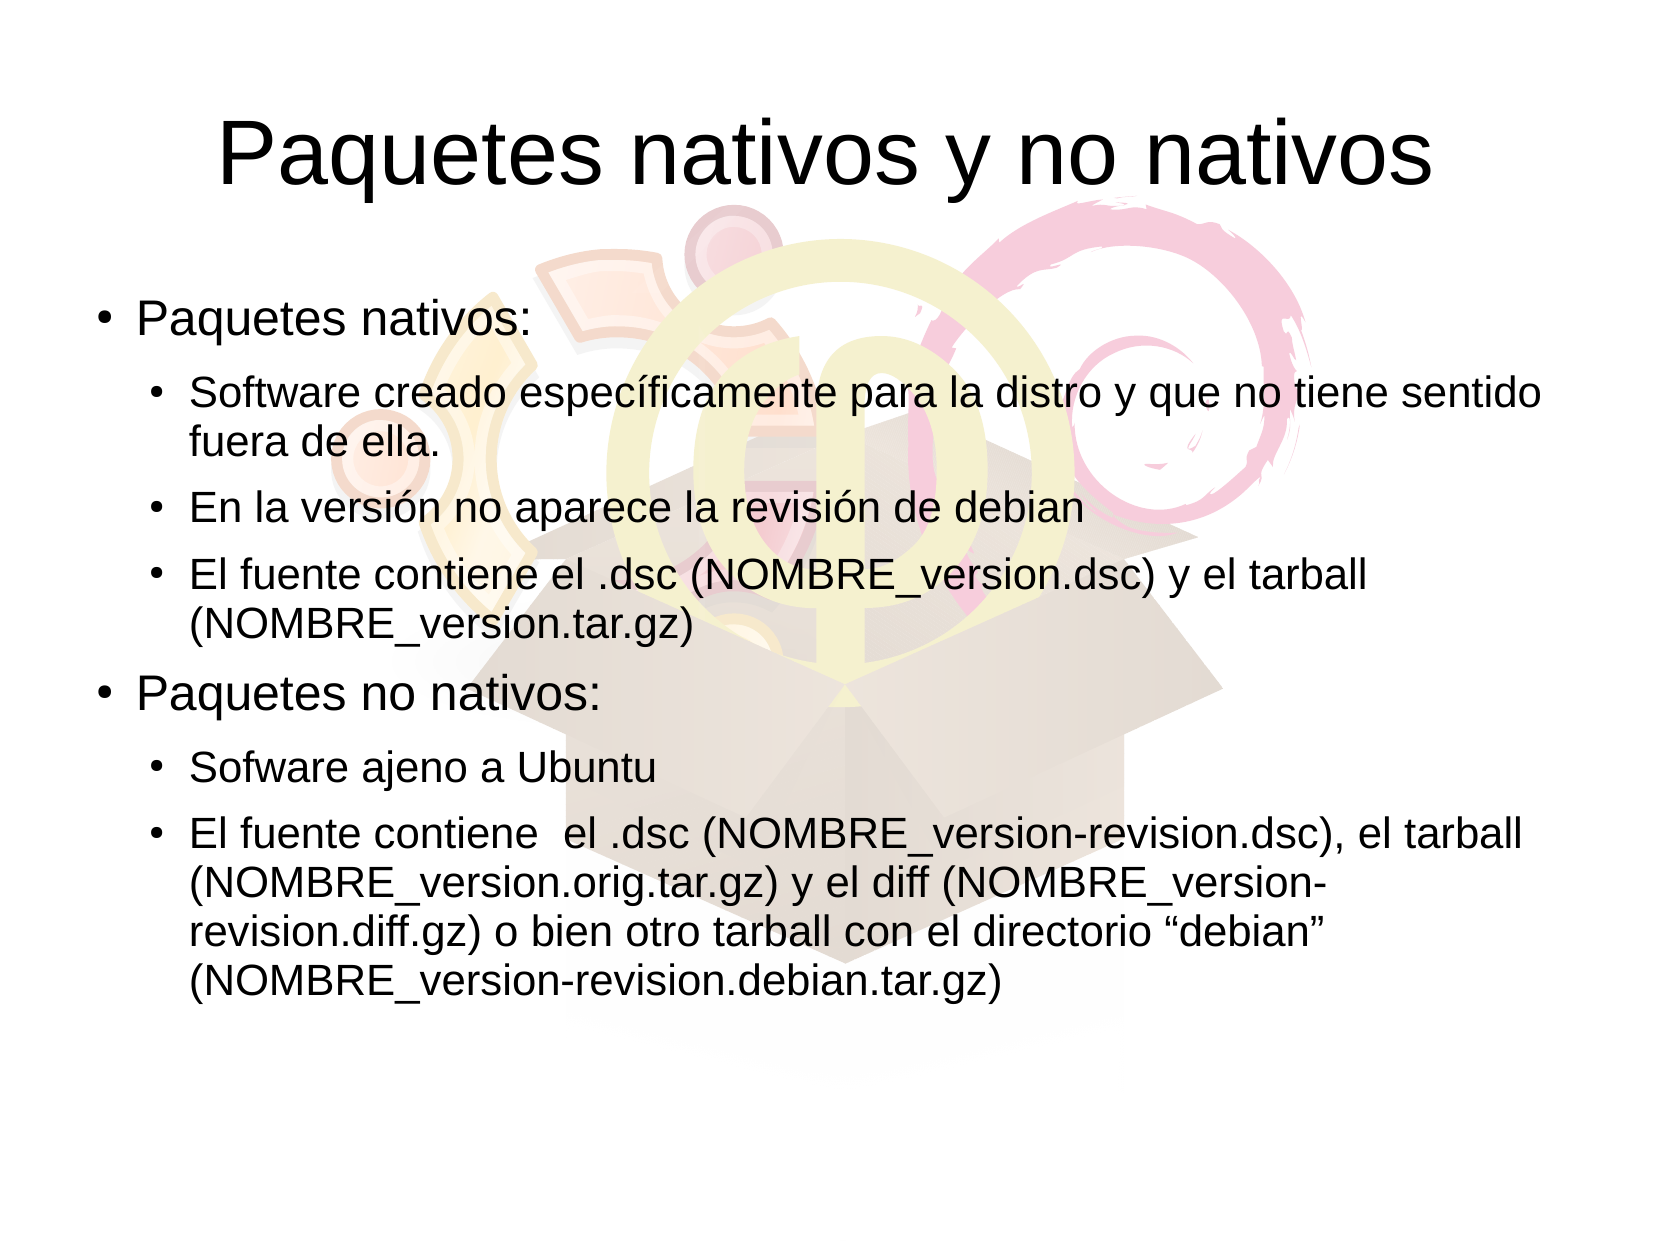

# Paquetes nativos y no nativos
Paquetes nativos:
Software creado específicamente para la distro y que no tiene sentido fuera de ella.
En la versión no aparece la revisión de debian
El fuente contiene el .dsc (NOMBRE_version.dsc) y el tarball (NOMBRE_version.tar.gz)
Paquetes no nativos:
Sofware ajeno a Ubuntu
El fuente contiene el .dsc (NOMBRE_version-revision.dsc), el tarball (NOMBRE_version.orig.tar.gz) y el diff (NOMBRE_version-revision.diff.gz) o bien otro tarball con el directorio “debian” (NOMBRE_version-revision.debian.tar.gz)